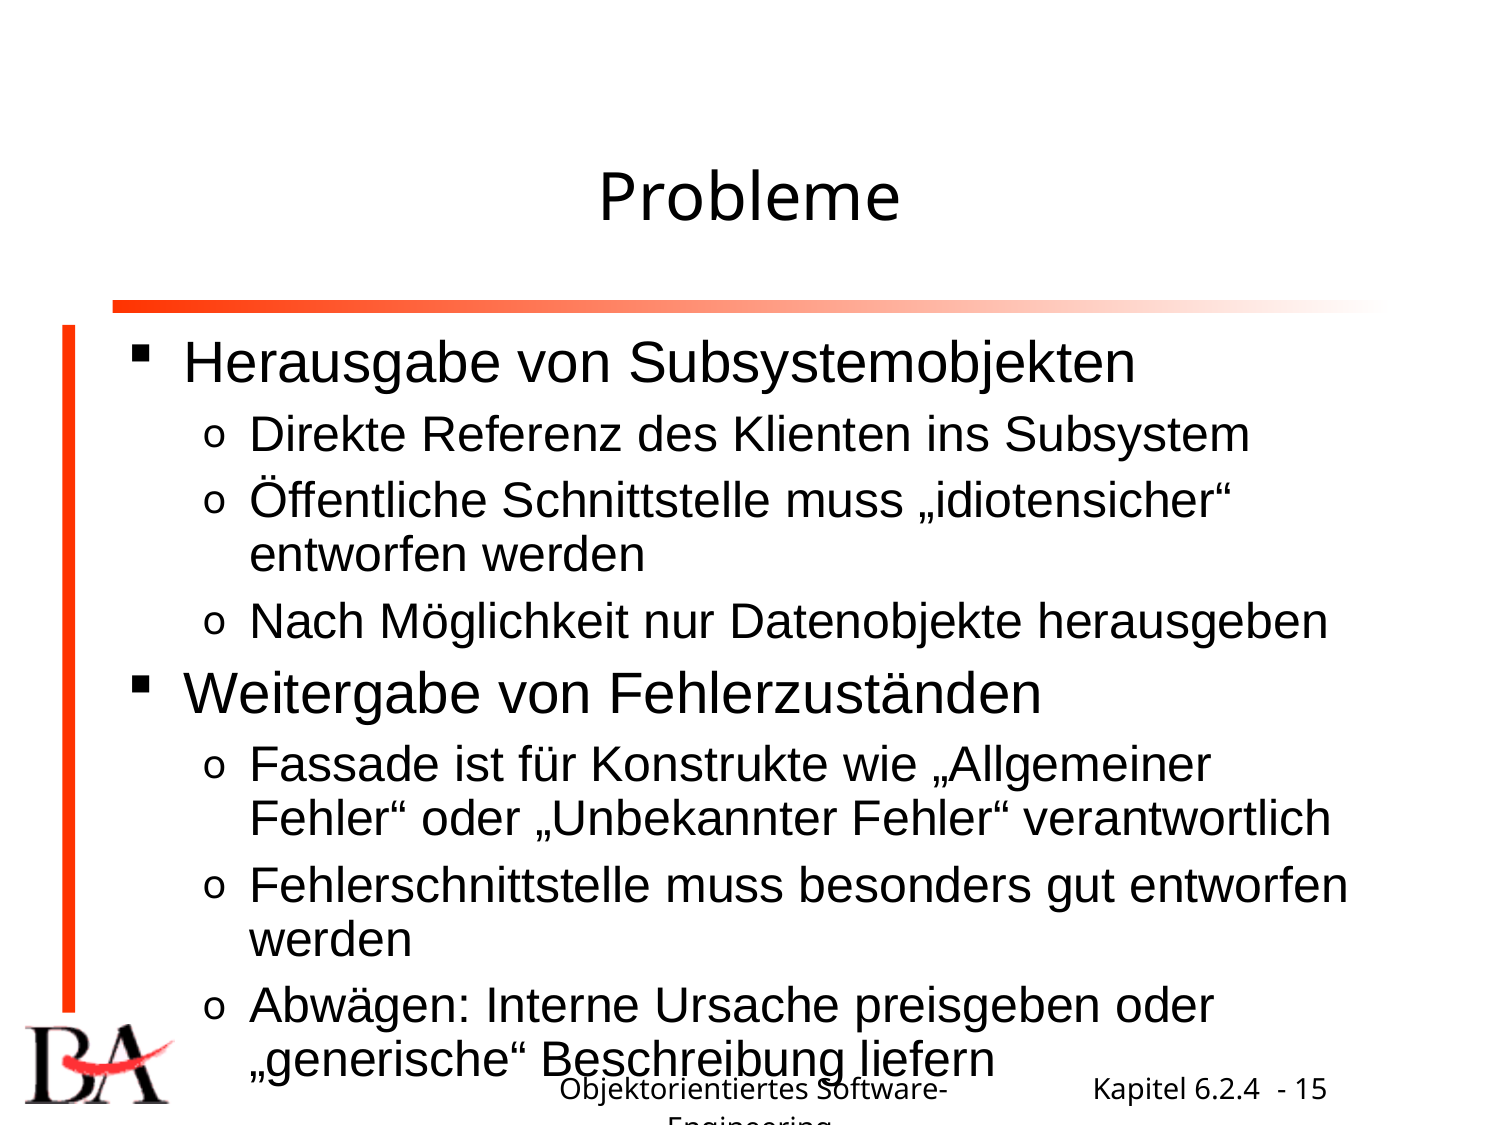

# Probleme
Herausgabe von Subsystemobjekten
Direkte Referenz des Klienten ins Subsystem
Öffentliche Schnittstelle muss „idiotensicher“ entworfen werden
Nach Möglichkeit nur Datenobjekte herausgeben
Weitergabe von Fehlerzuständen
Fassade ist für Konstrukte wie „Allgemeiner Fehler“ oder „Unbekannter Fehler“ verantwortlich
Fehlerschnittstelle muss besonders gut entworfen werden
Abwägen: Interne Ursache preisgeben oder „generische“ Beschreibung liefern
15